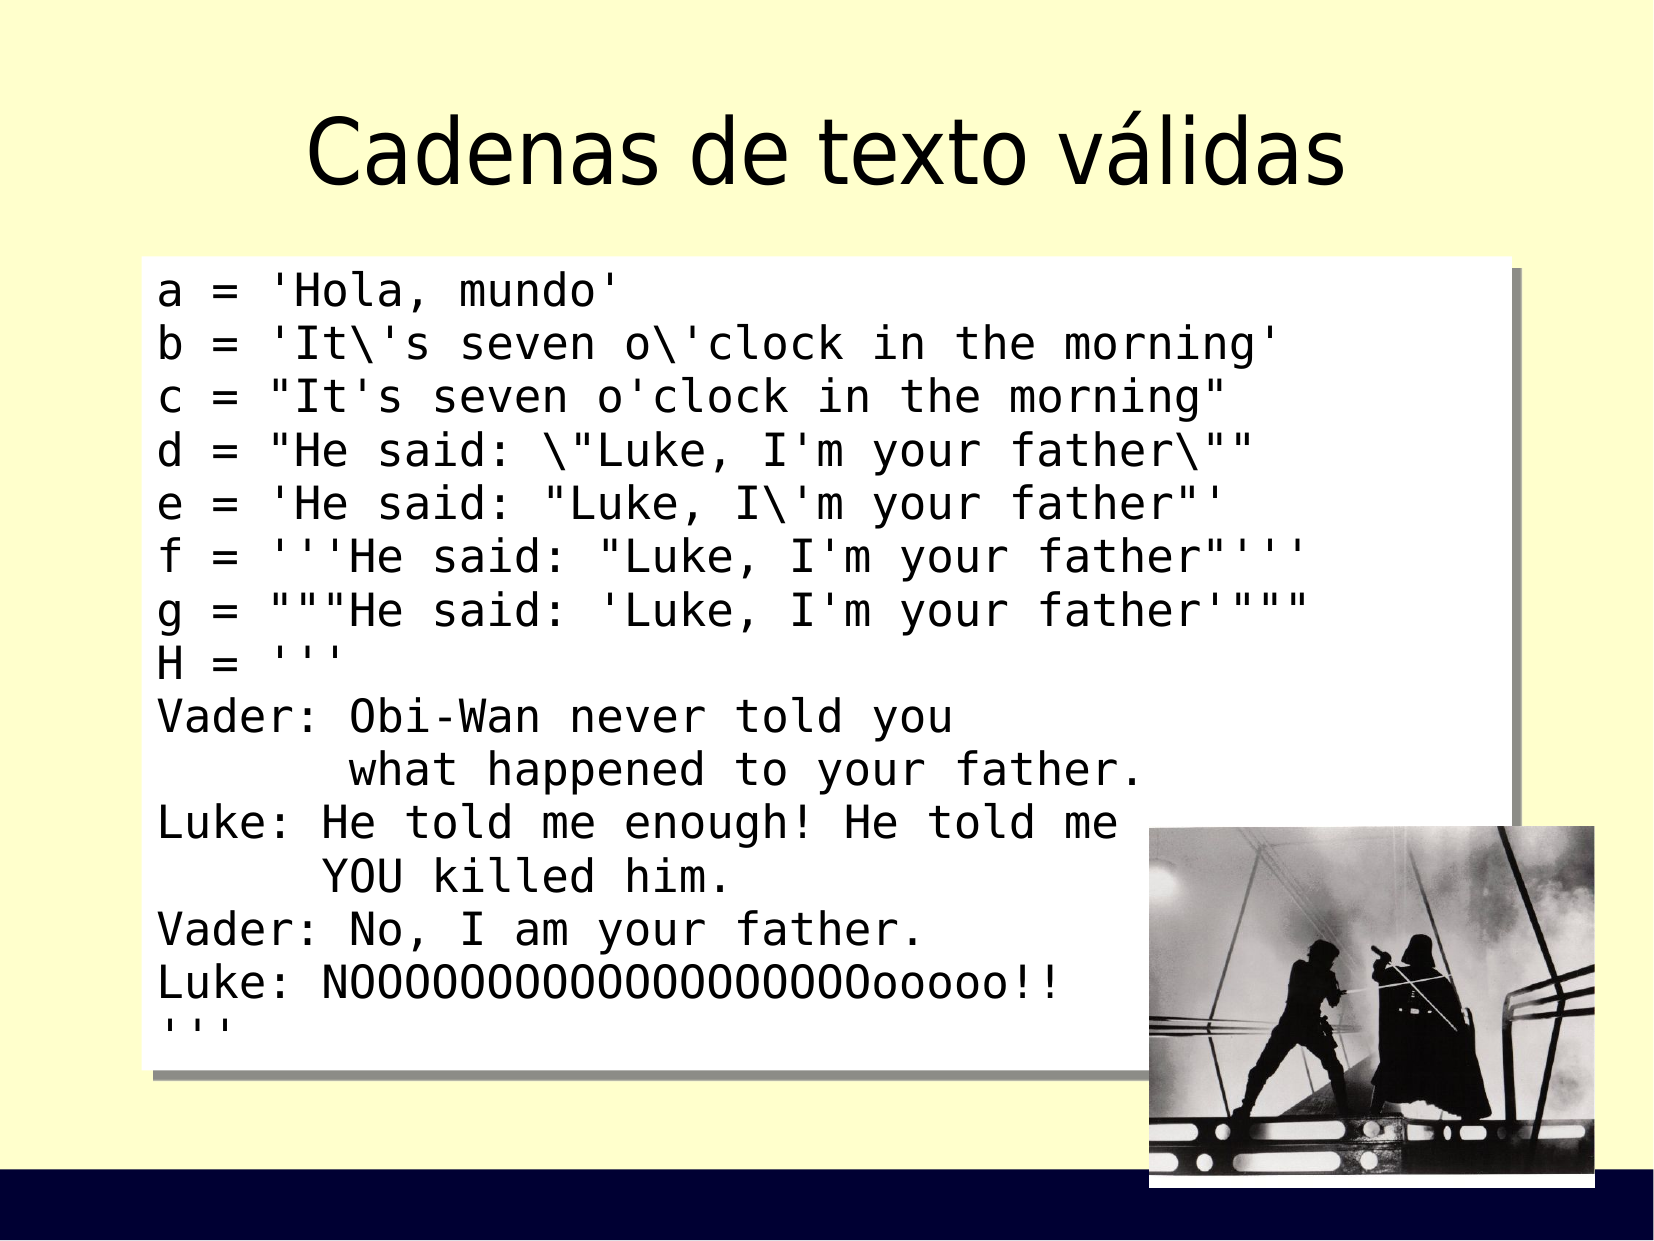

# Cadenas de texto válidas
a = 'Hola, mundo'
b = 'It\'s seven o\'clock in the morning'
c = "It's seven o'clock in the morning"
d = "He said: \"Luke, I'm your father\""
e = 'He said: "Luke, I\'m your father"'
f = '''He said: "Luke, I'm your father"'''
g = """He said: 'Luke, I'm your father'"""
H = '''
Vader: Obi-Wan never told you
 what happened to your father.
Luke: He told me enough! He told me
 YOU killed him.
Vader: No, I am your father.
Luke: NOOOOOOOOOOOOOOOOOOOooooo!!
'''